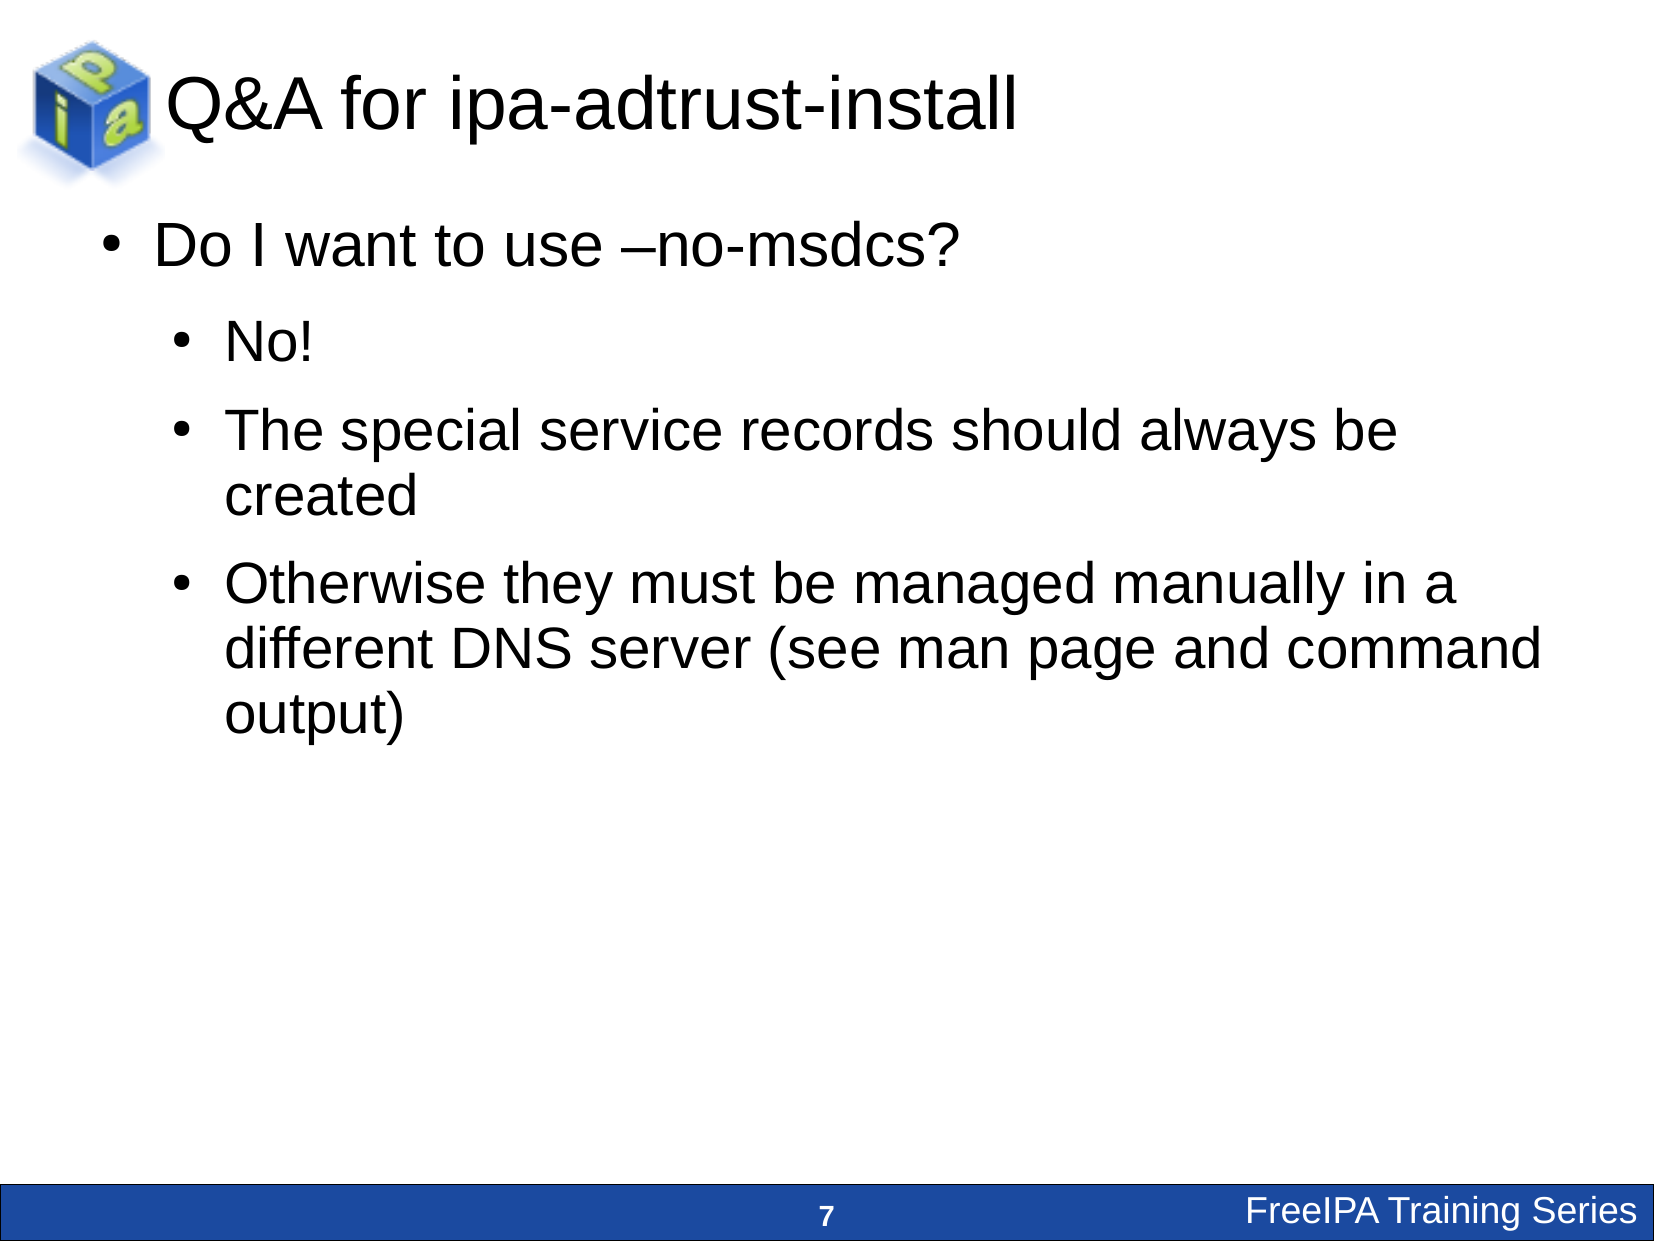

# Q&A for ipa-adtrust-install
Do I want to use –no-msdcs?
No!
The special service records should always be created
Otherwise they must be managed manually in a different DNS server (see man page and command output)
7